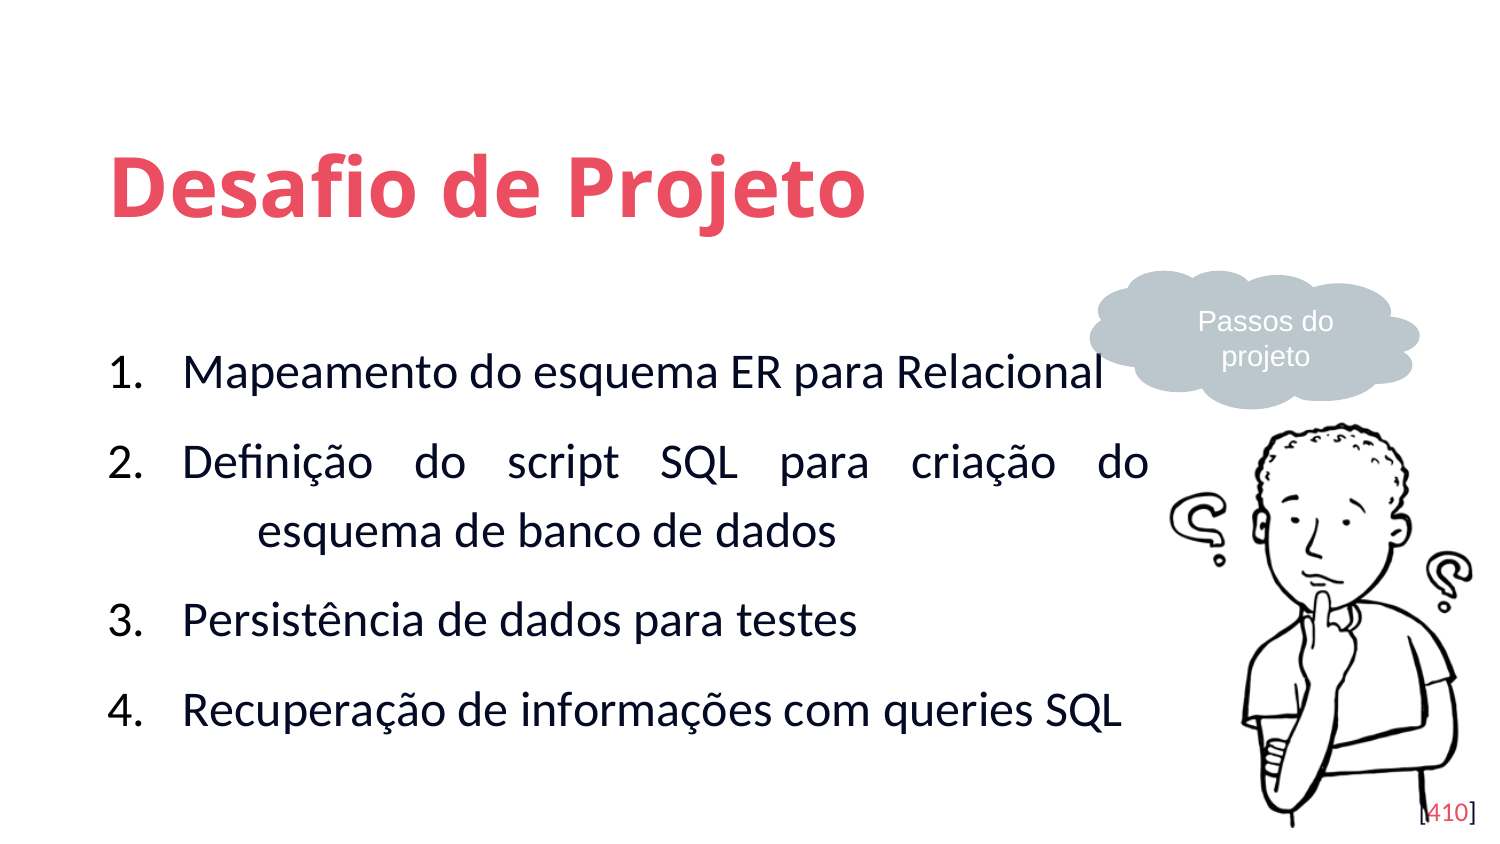

Desafio de Projeto
Passos do projeto
Mapeamento do esquema ER para Relacional
Definição do script SQL para criação do esquema de banco de dados
Persistência de dados para testes
Recuperação de informações com queries SQL